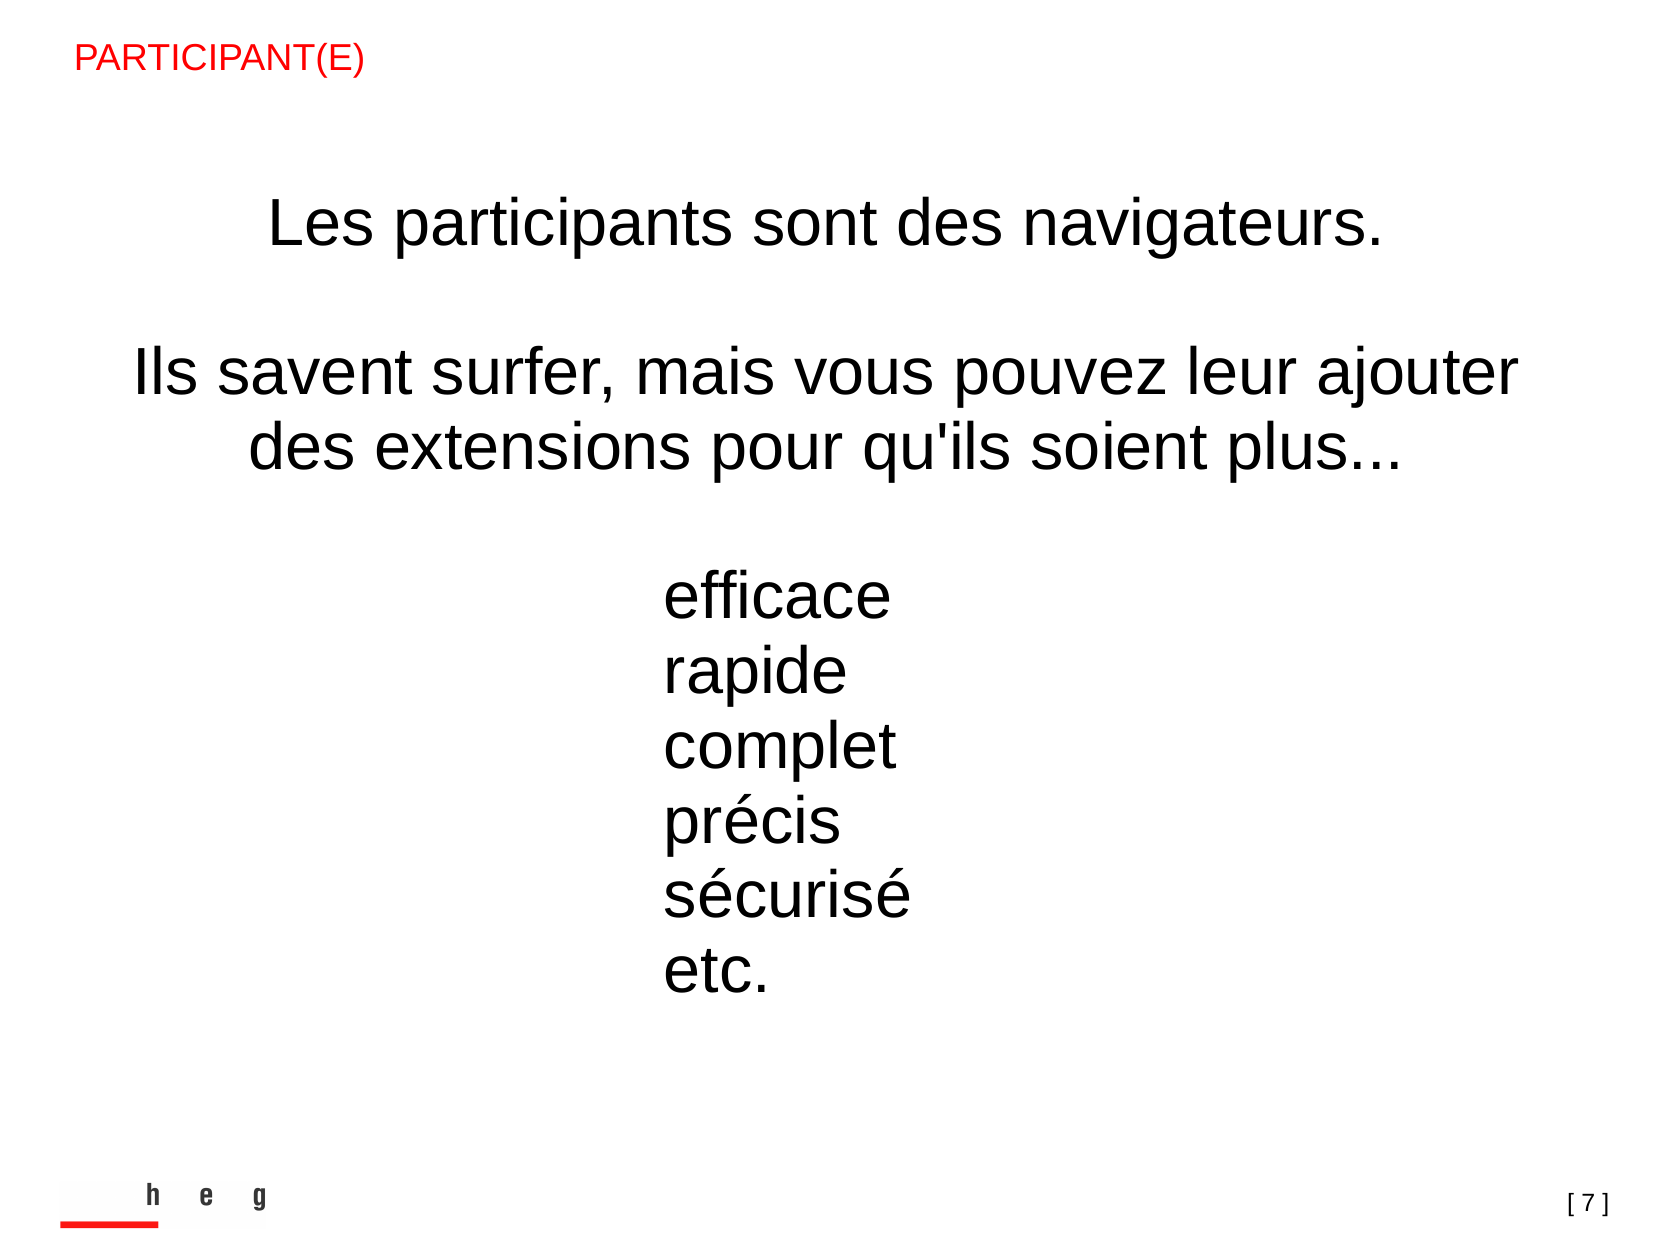

PARTICIPANT(E)
Les participants sont des navigateurs.
Ils savent surfer, mais vous pouvez leur ajouter des extensions pour qu'ils soient plus...
	efficace
	rapide
	complet
	précis
	sécurisé
	etc.